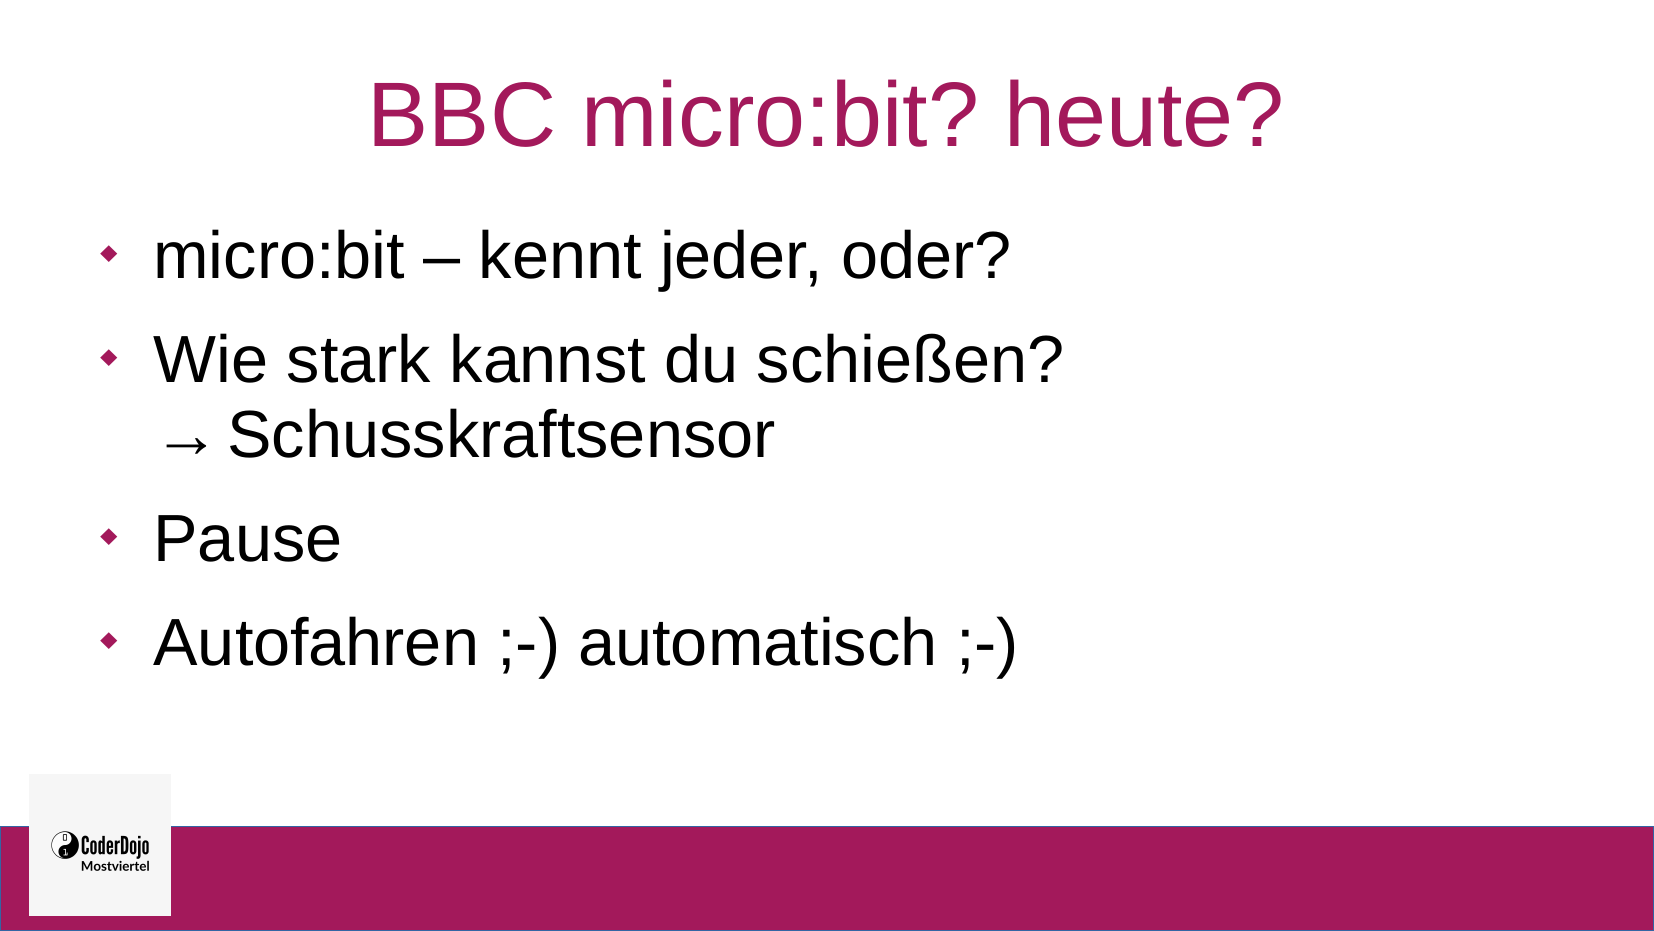

# BBC micro:bit? heute?
micro:bit – kennt jeder, oder?
Wie stark kannst du schießen?
→	Schusskraftsensor
Pause
Autofahren ;-) automatisch ;-)